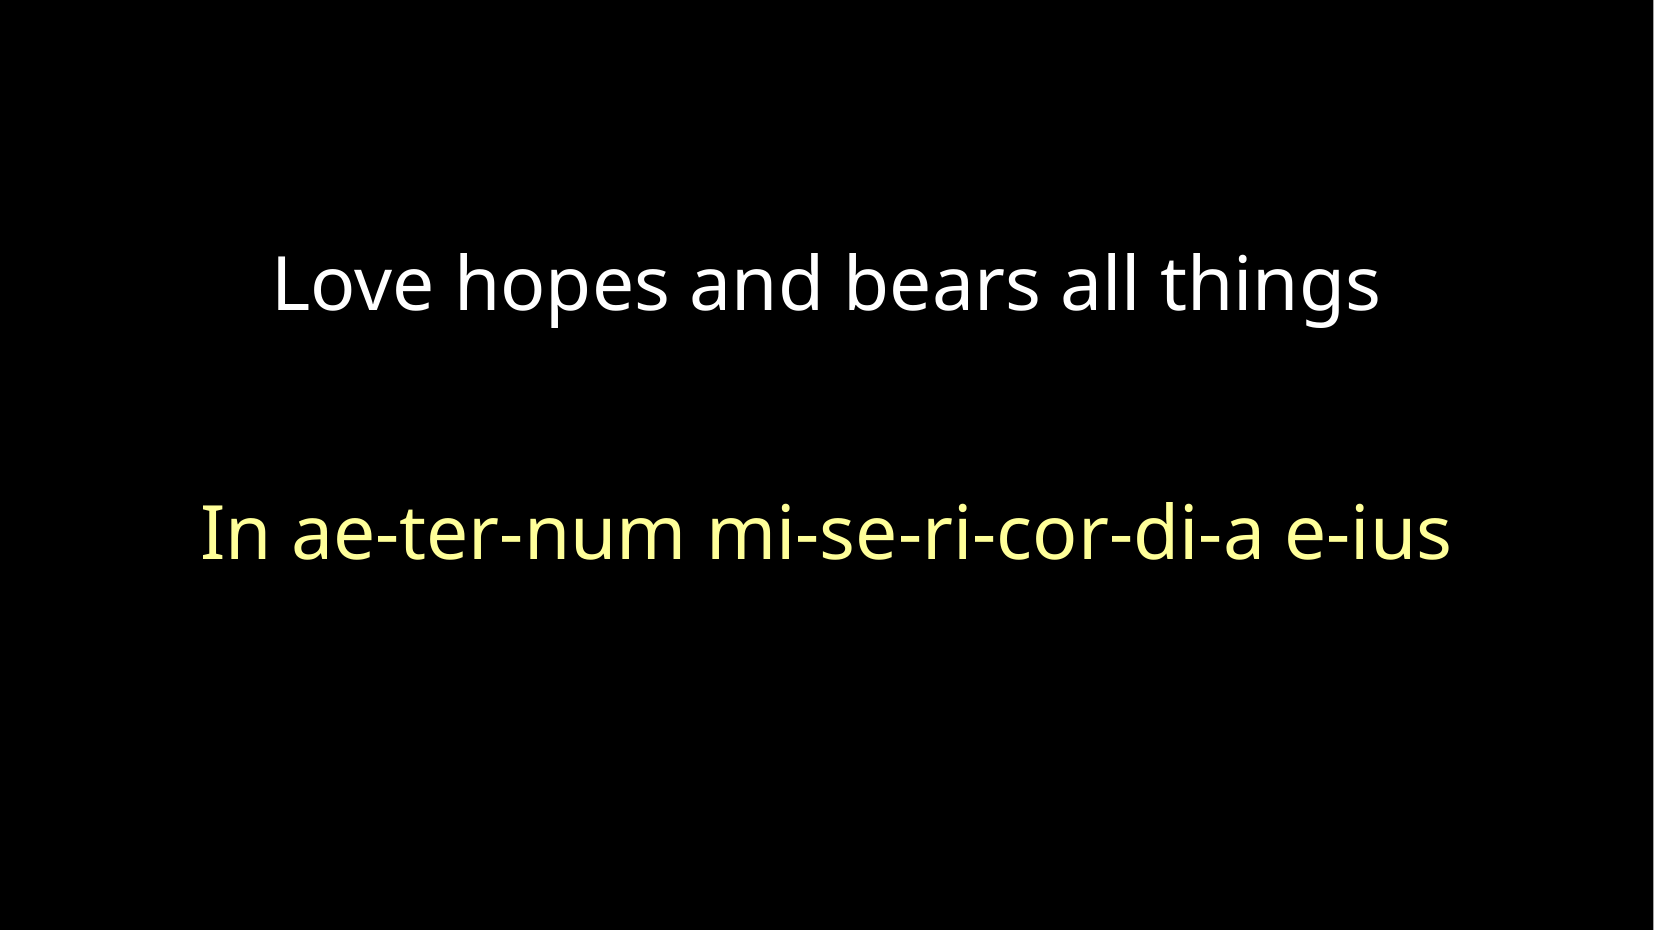

#
Love hopes and bears all things
In ae-ter-num mi-se-ri-cor-di-a e-ius